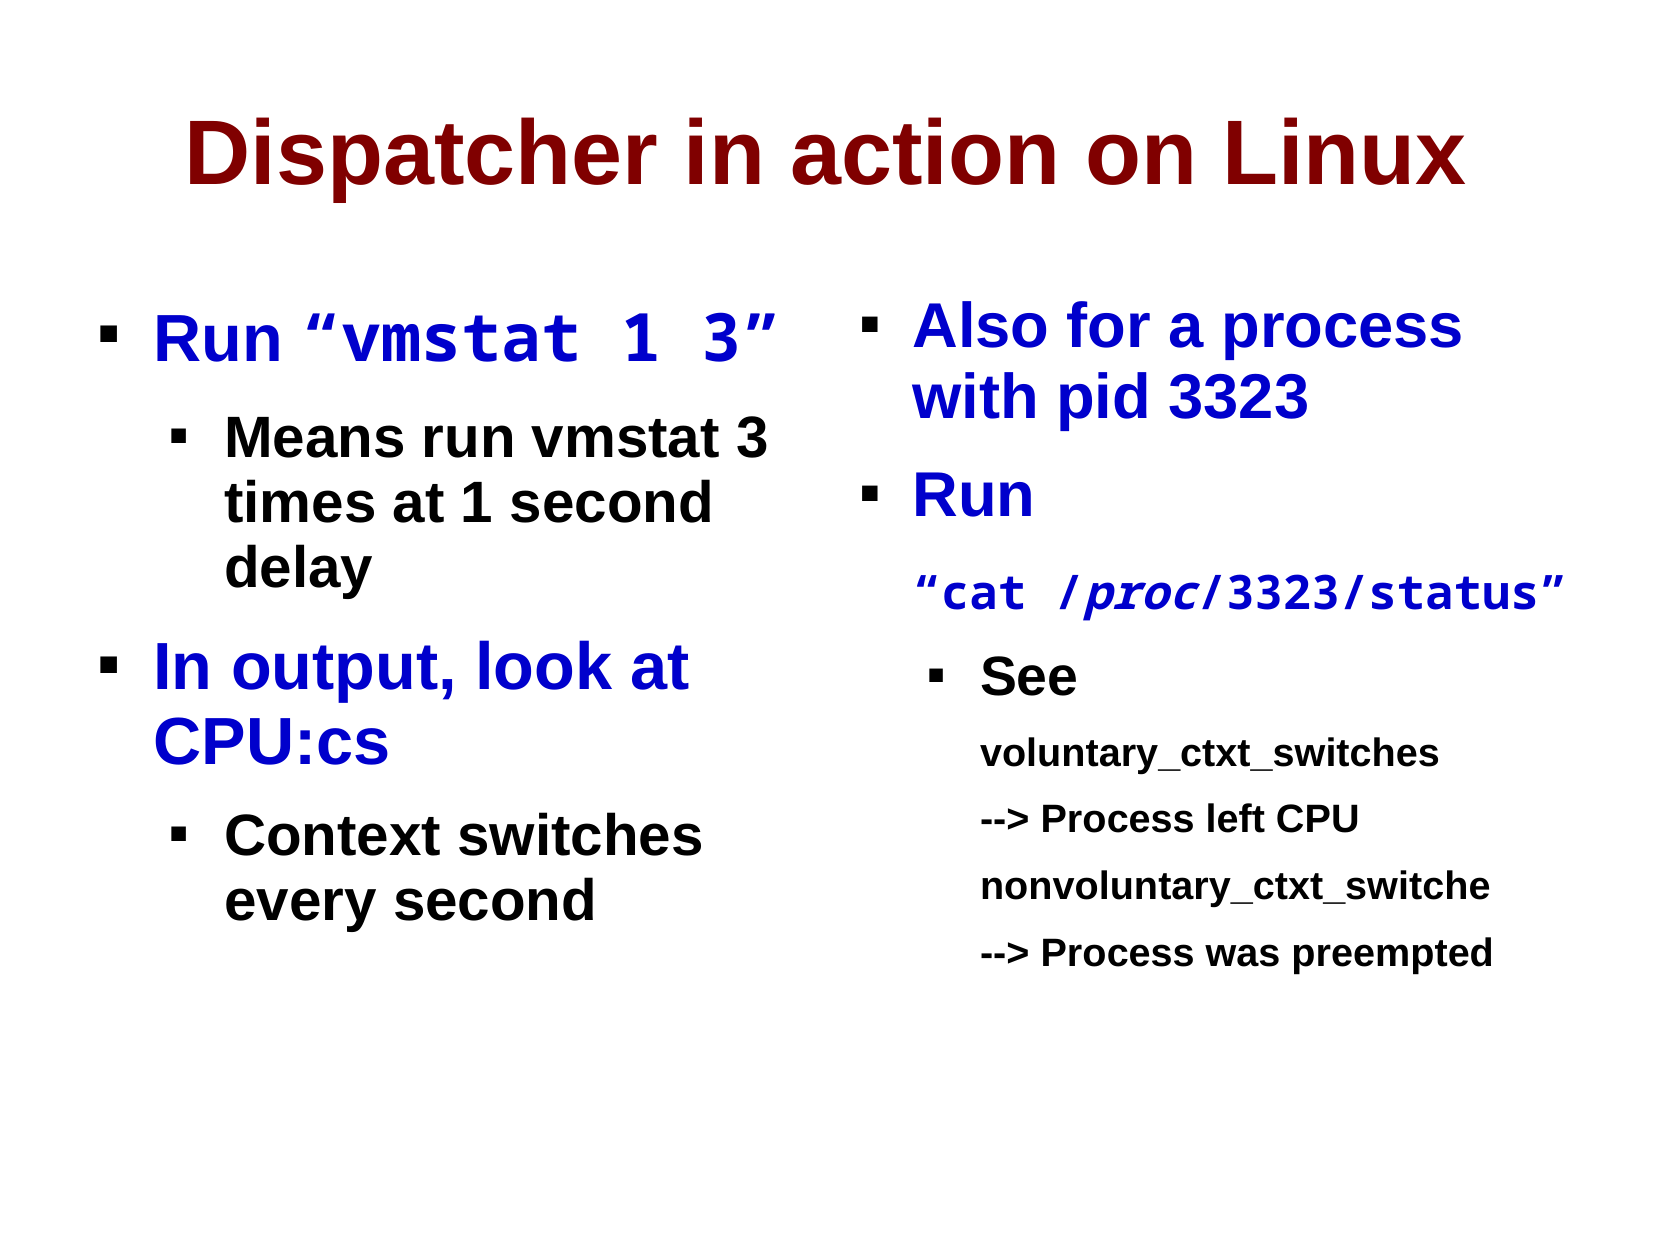

# Dispatcher in action on Linux
Run “vmstat 1 3”
Means run vmstat 3 times at 1 second delay
In output, look at CPU:cs
Context switches every second
Also for a process with pid 3323
Run
“cat /proc/3323/status”
See
voluntary_ctxt_switches
--> Process left CPU
nonvoluntary_ctxt_switche
--> Process was preempted